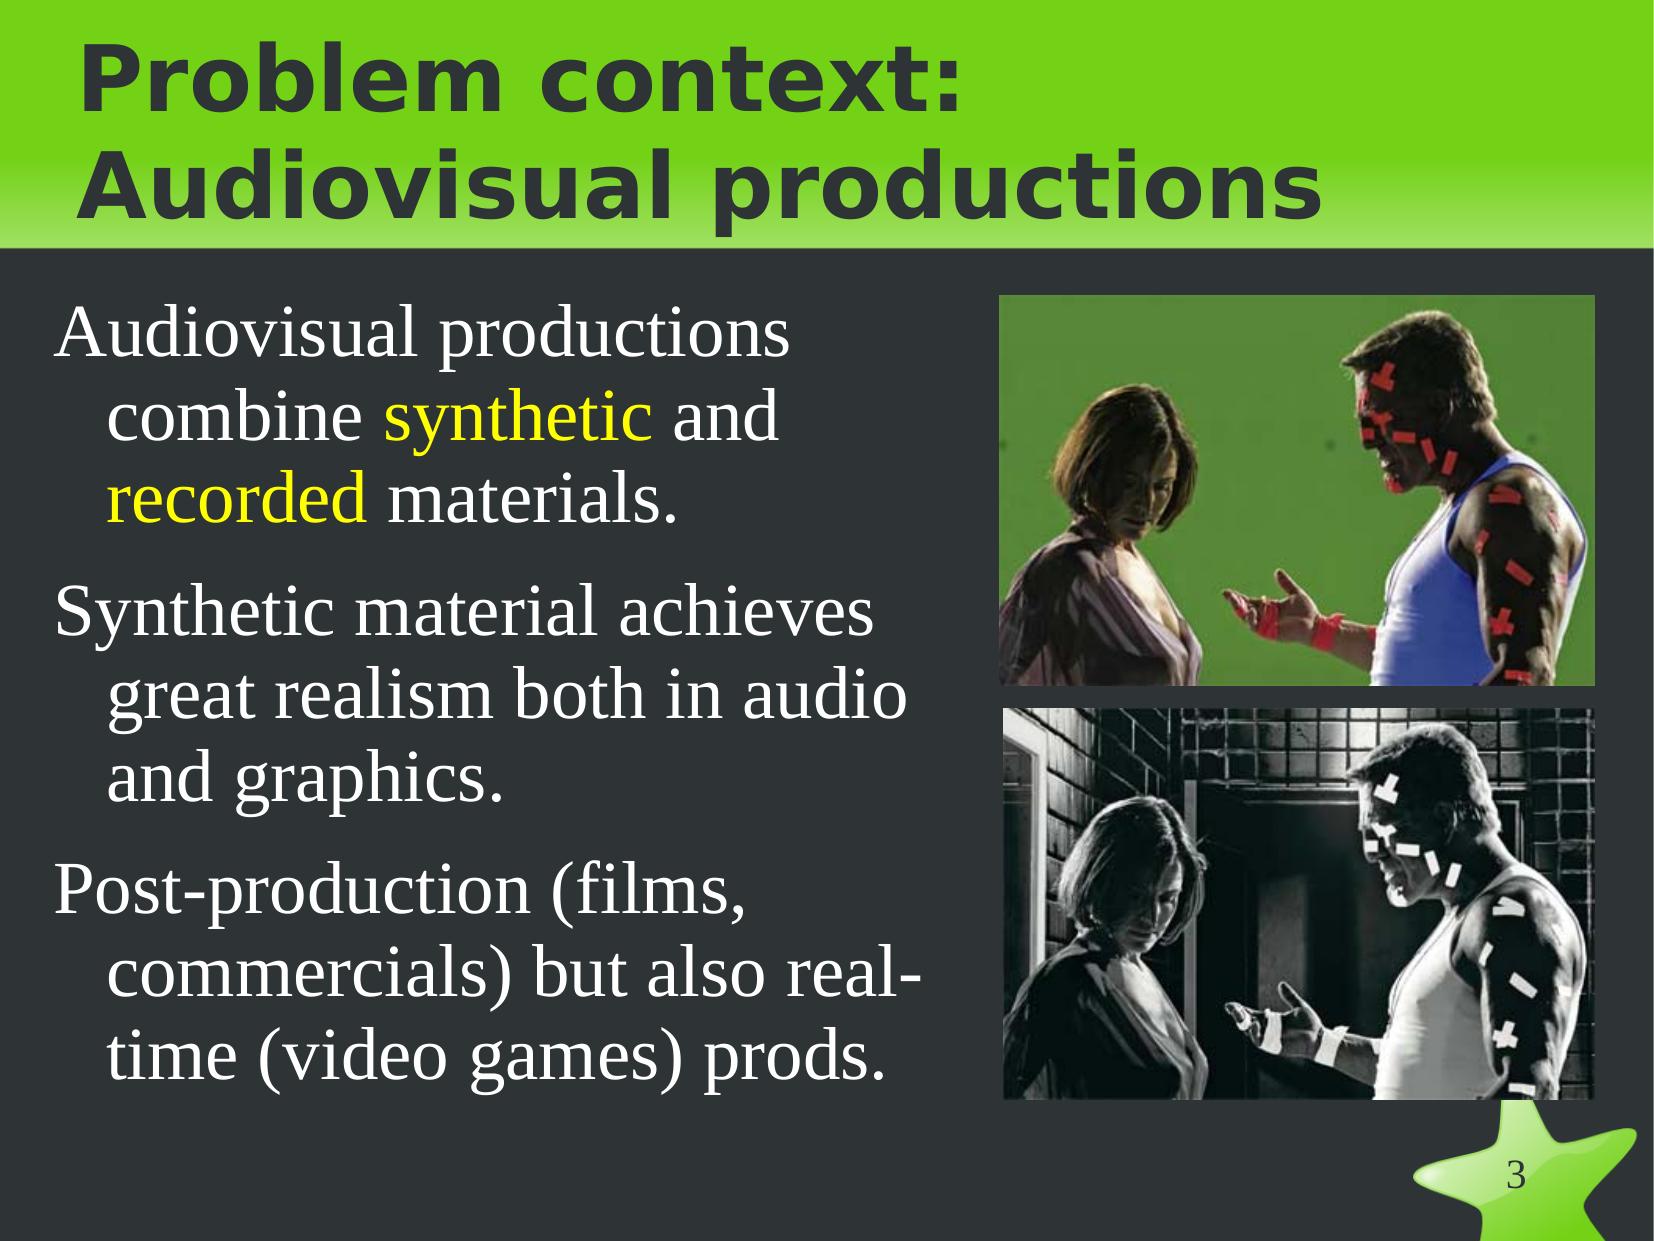

# Problem context: Audiovisual productions
Audiovisual productions combine synthetic and recorded materials.
Synthetic material achieves great realism both in audio and graphics.
Post-production (films, commercials) but also real-time (video games) prods.
3